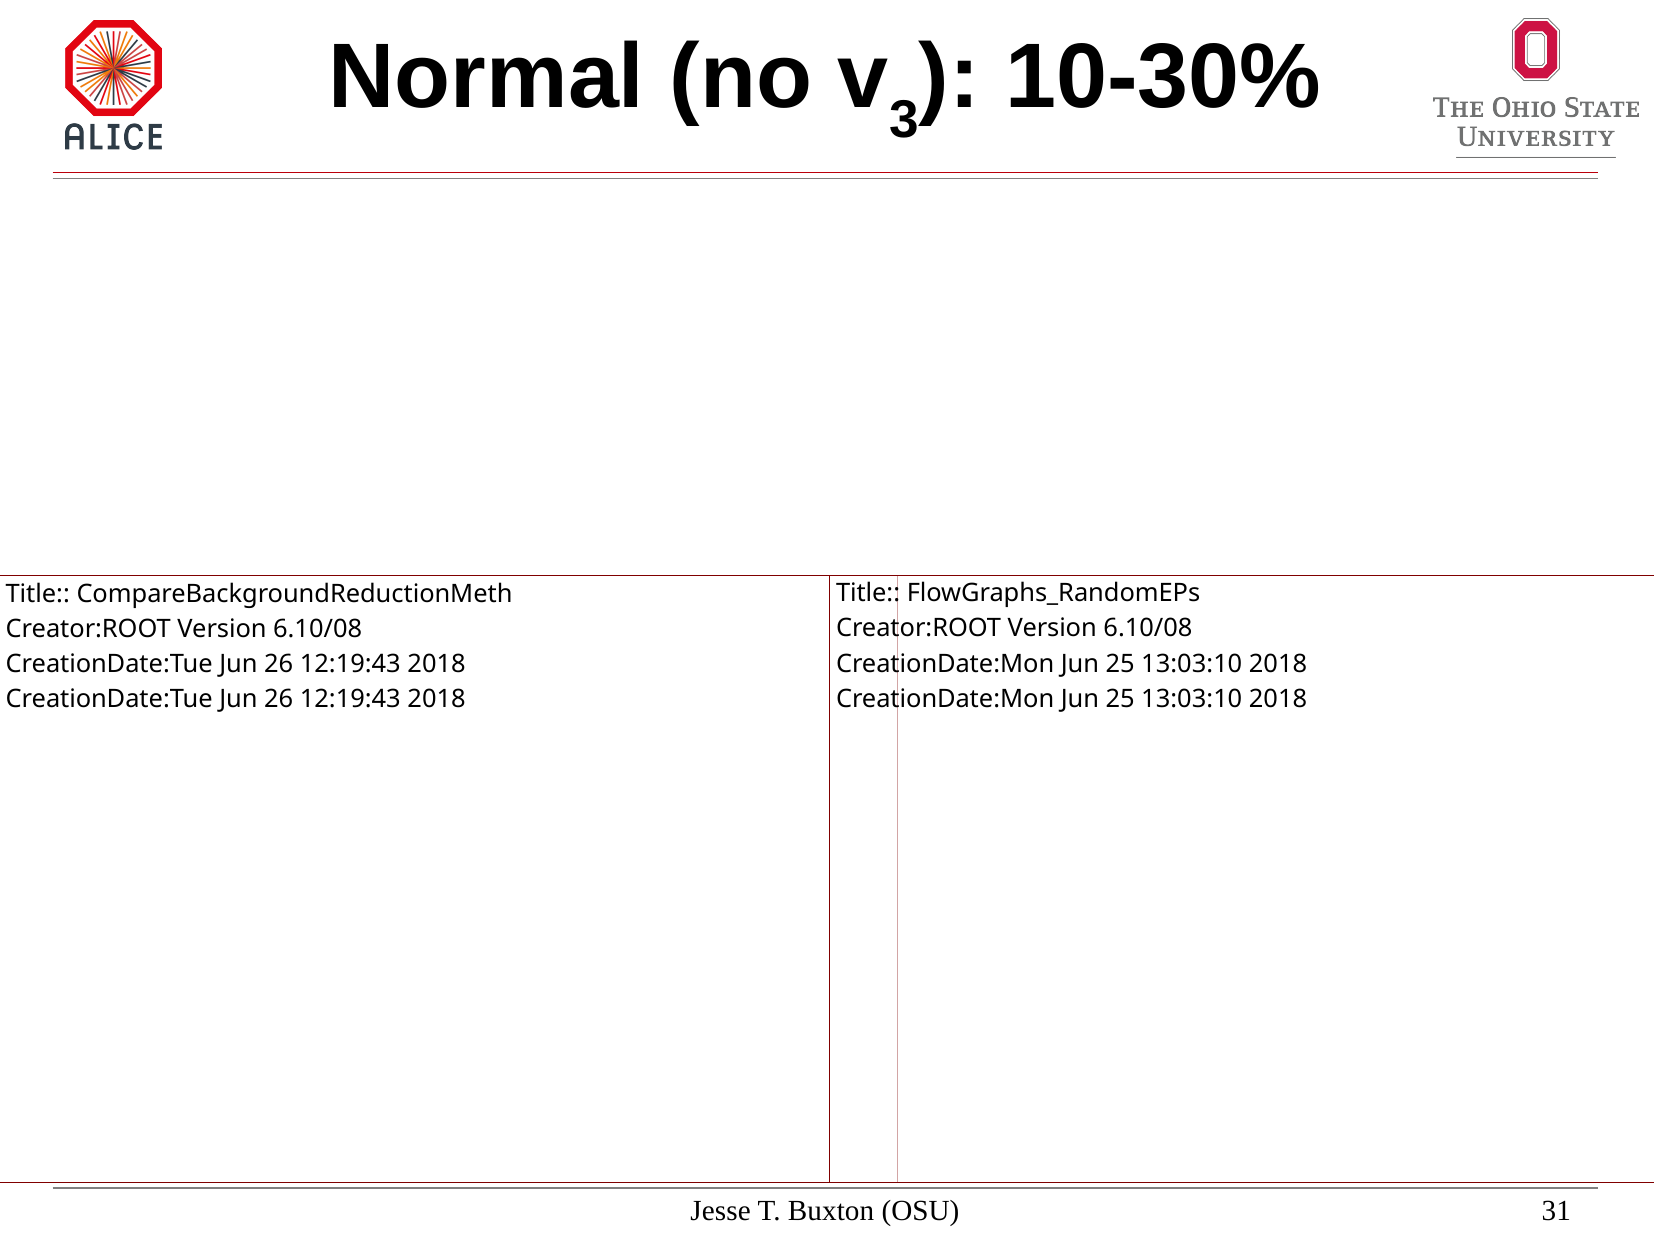

# Normal (no v3): 10-30%
Jesse T. Buxton (OSU)
31